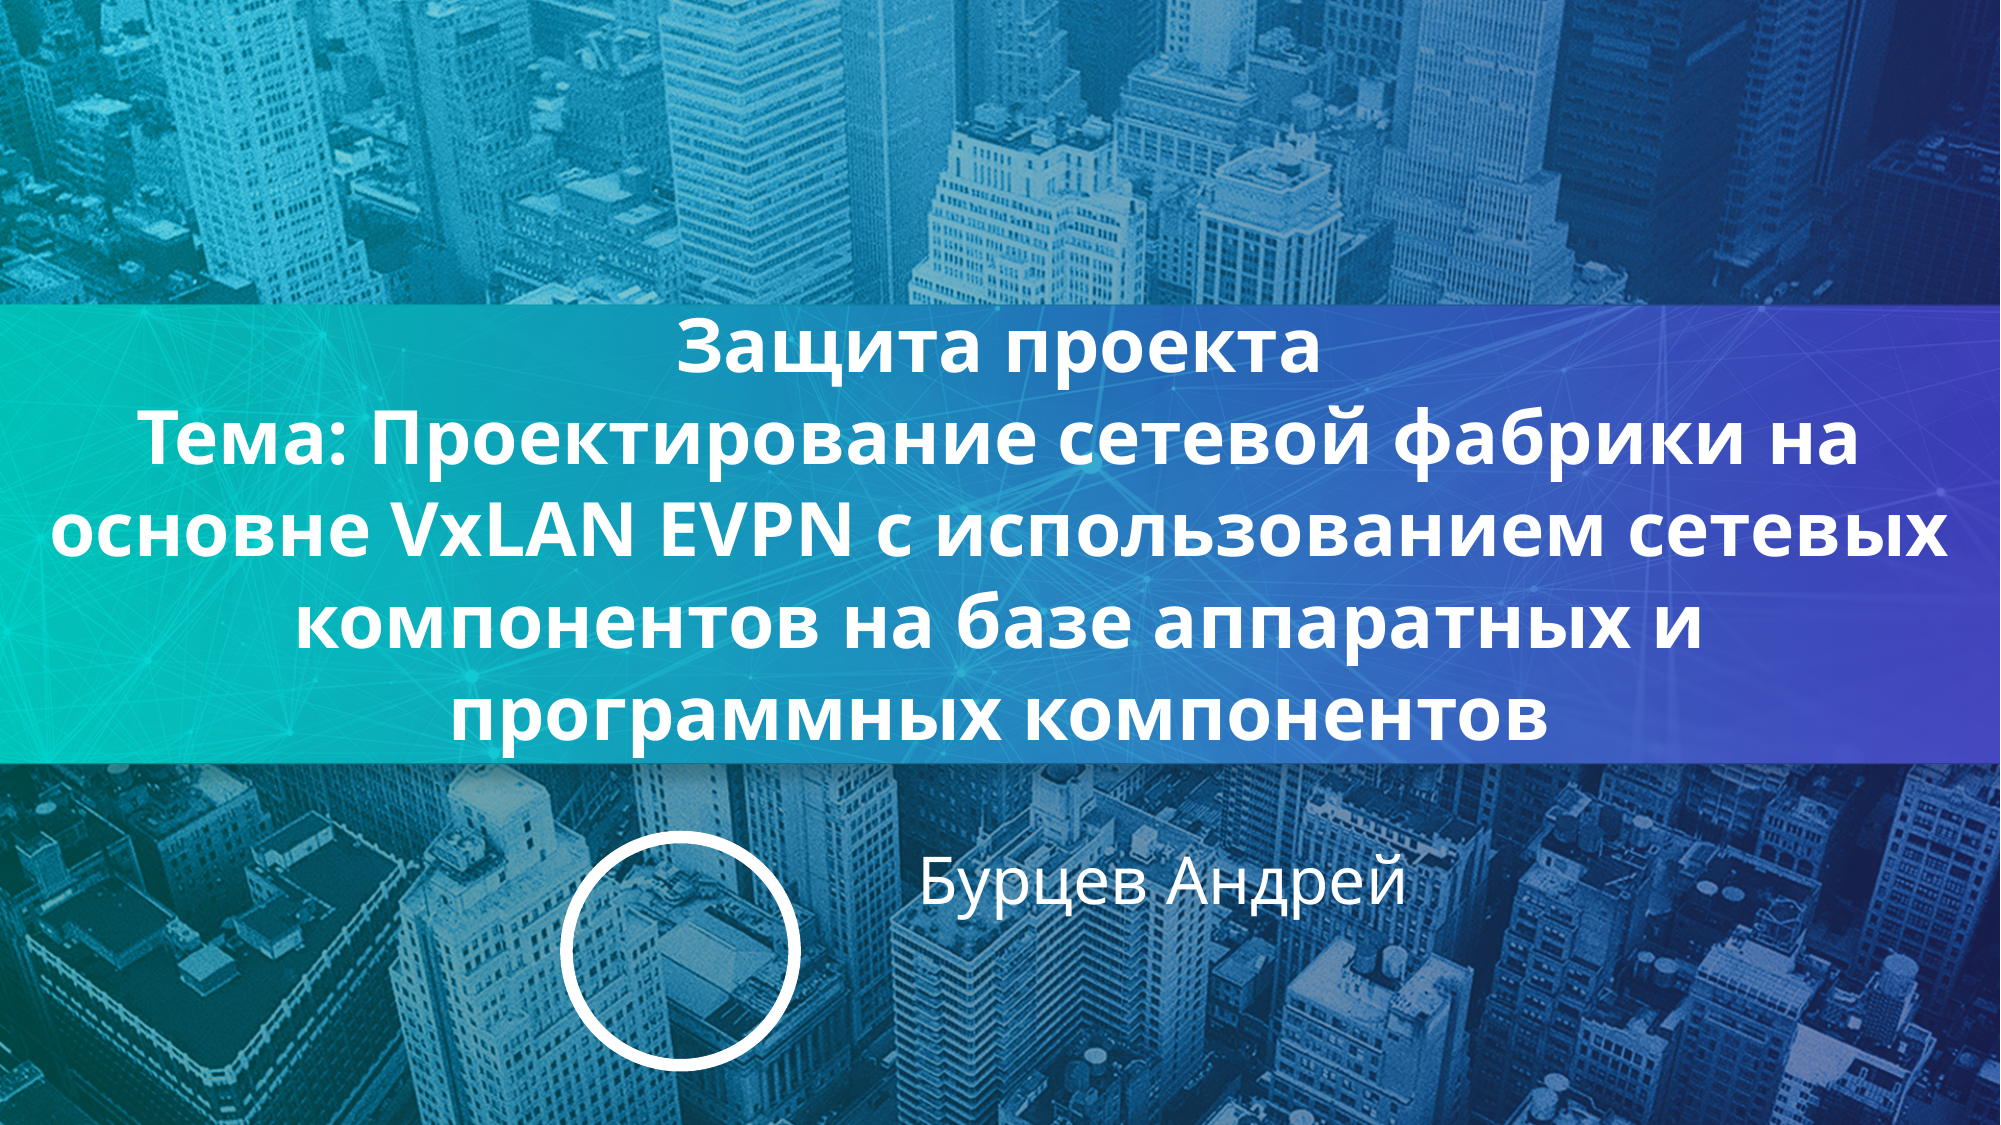

# Защита проекта
Тема: Проектирование сетевой фабрики на основне VxLAN EVPN с использованием сетевых компонентов на базе аппаратных и программных компонентов
Бурцев Андрей